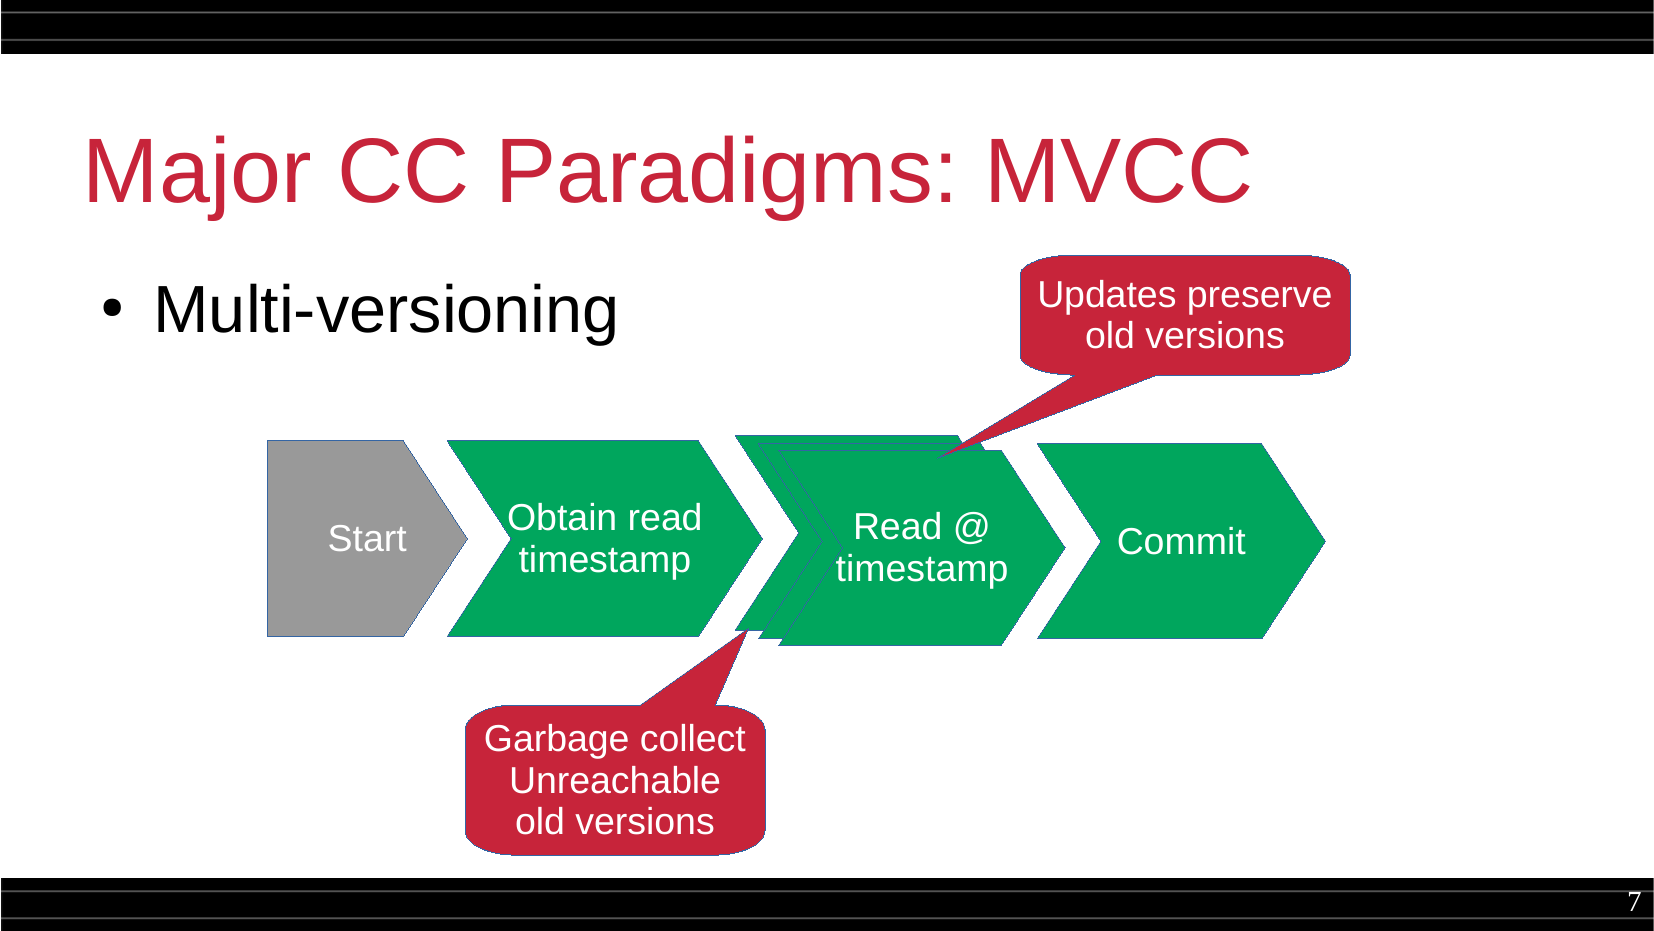

# Major CC Paradigms: MVCC
Updates preserve
old versions
Multi-versioning
Read
Read
Read @
timestamp
Start
Obtain read
timestamp
Commit
Garbage collect
Unreachable
old versions